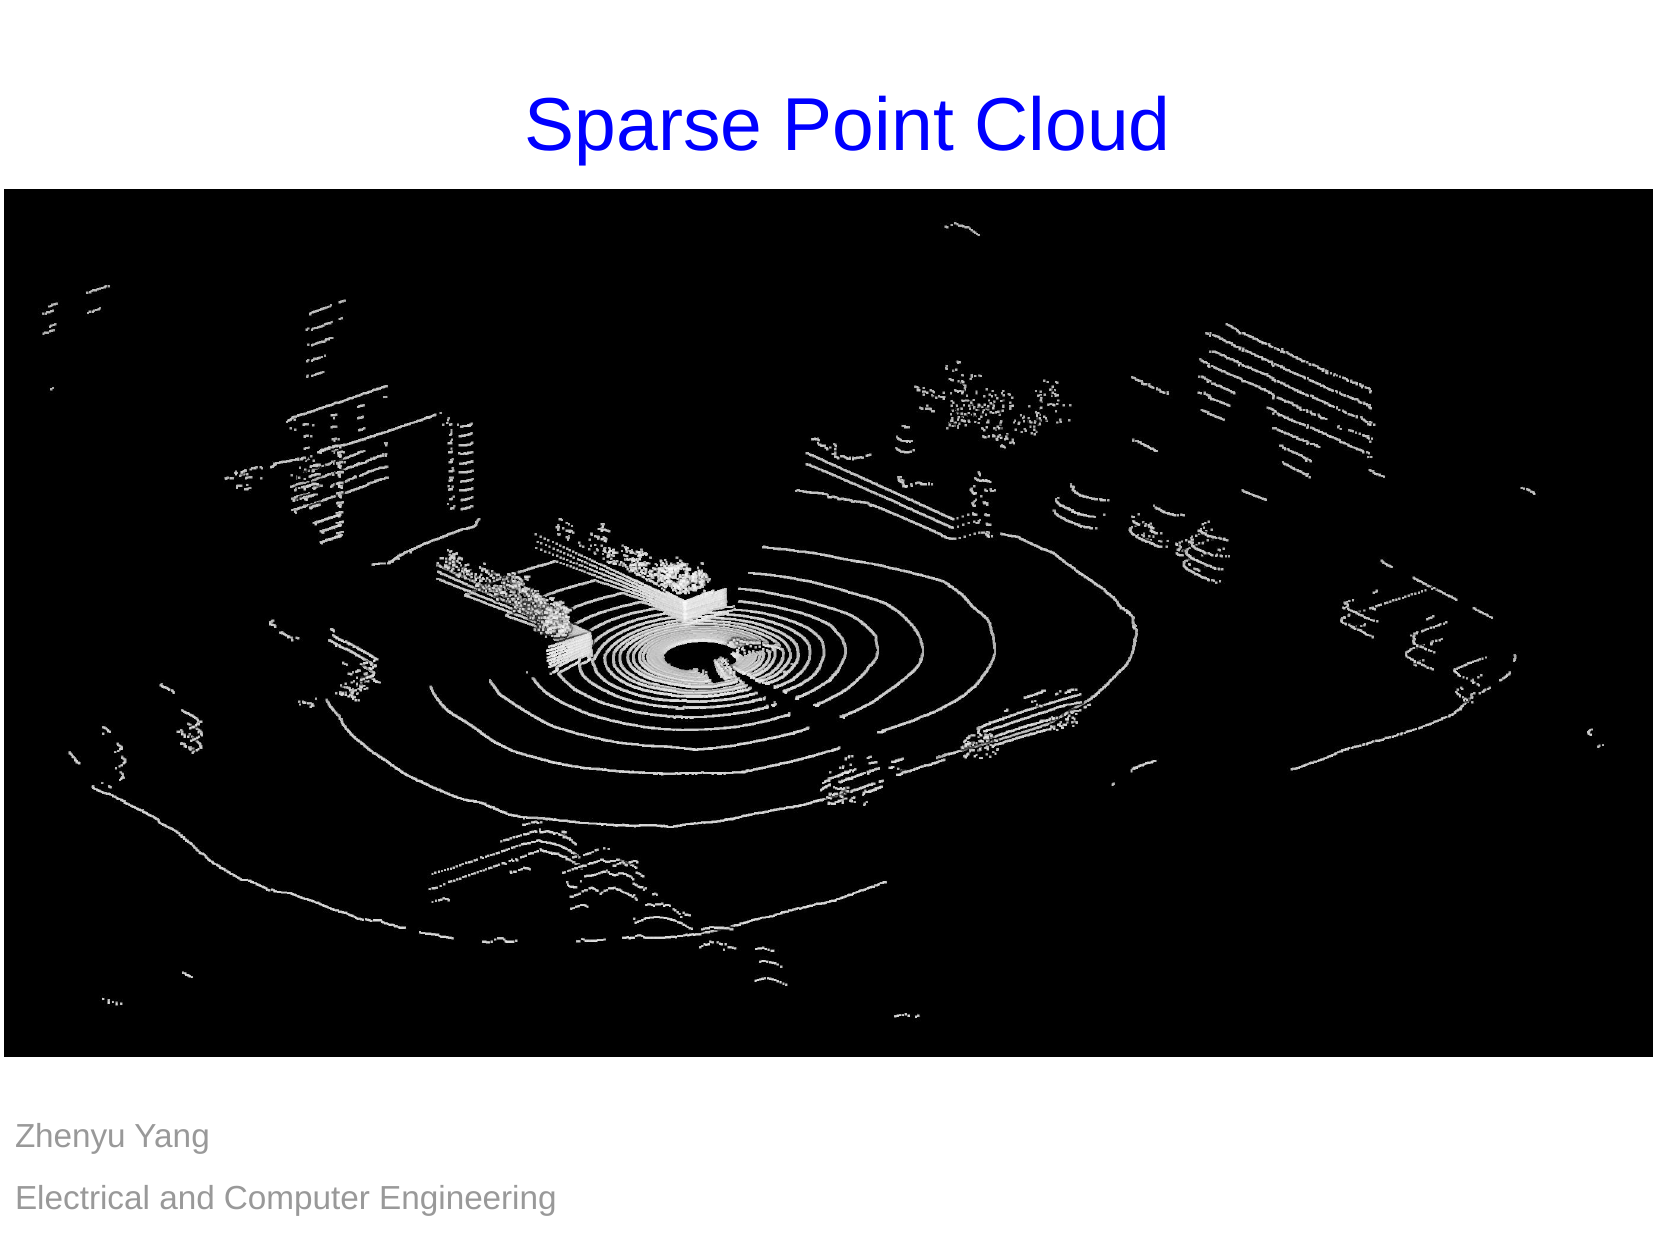

Sparse Point Cloud
Zhenyu Yang
Electrical and Computer Engineering